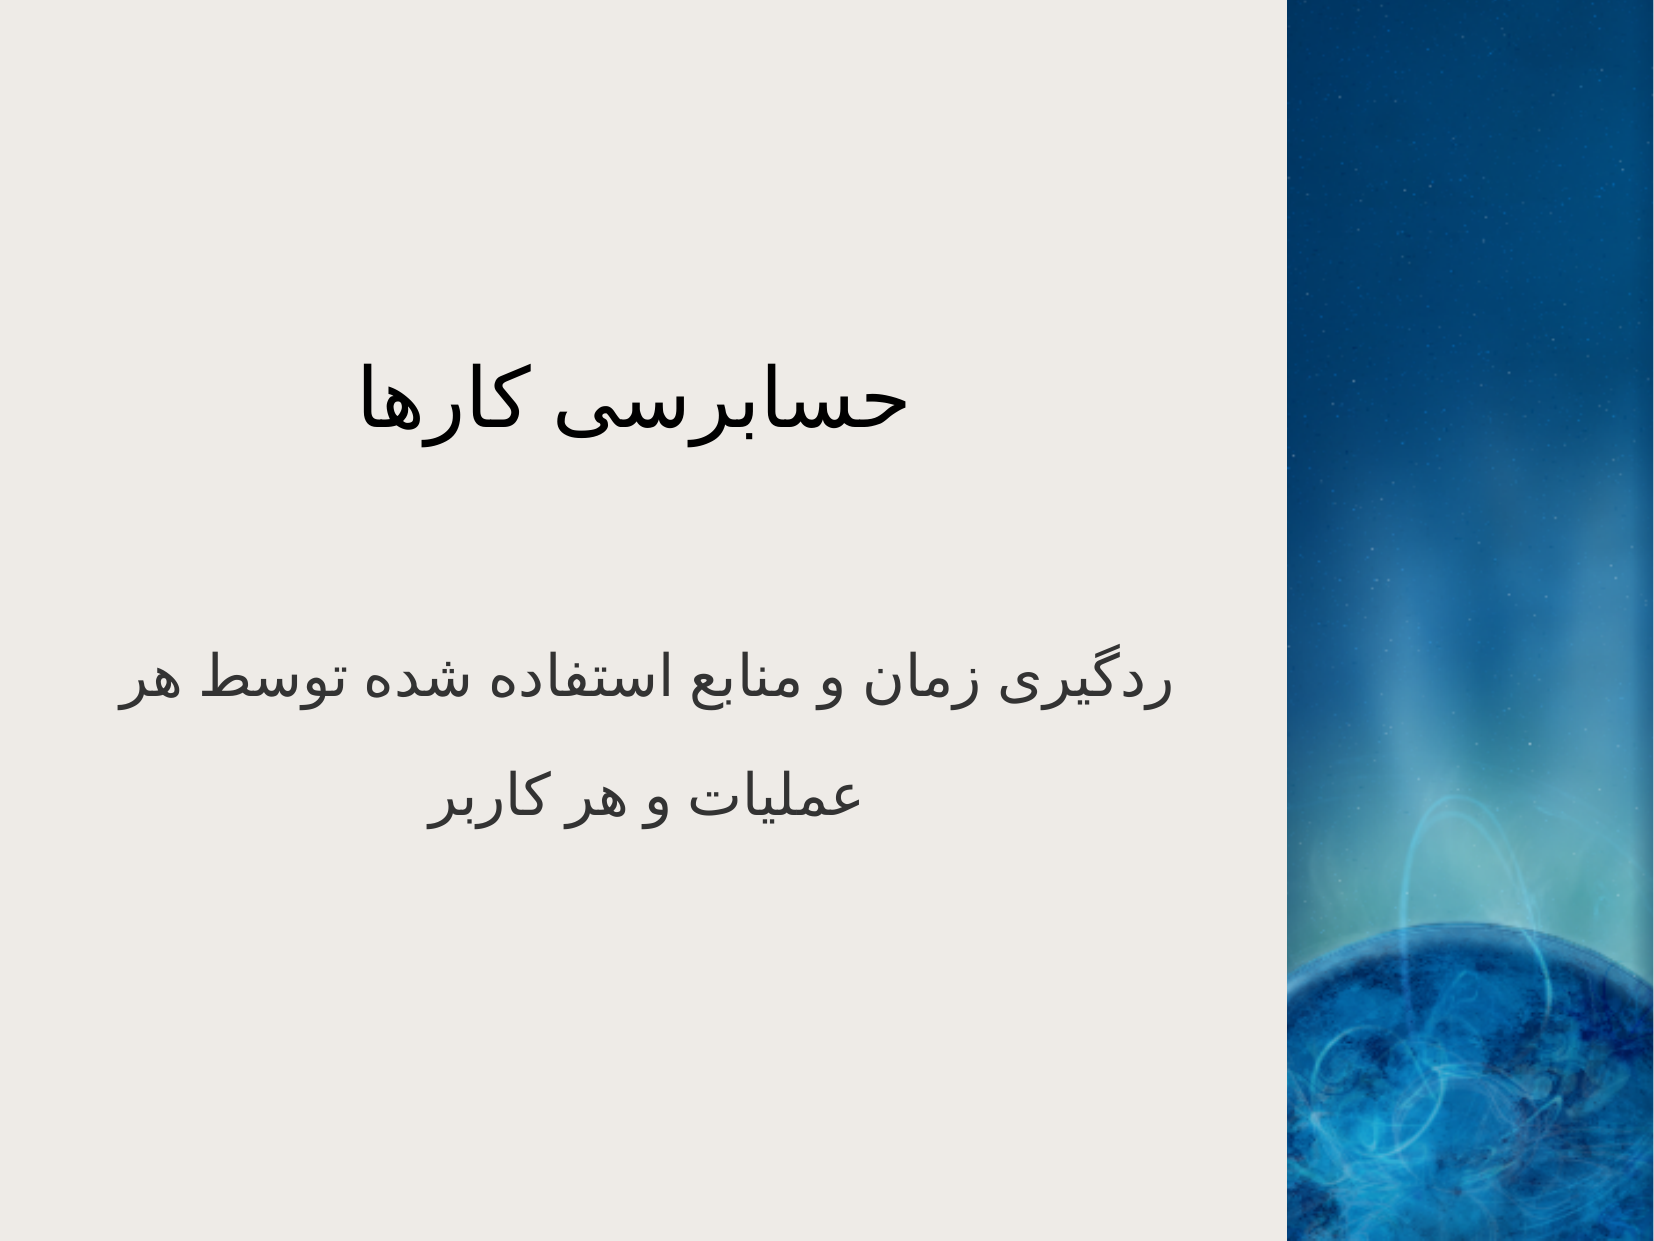

# Agenda
حسابرسی کارها
ردگیری زمان و منابع استفاده شده توسط هر عملیات و هر کاربر